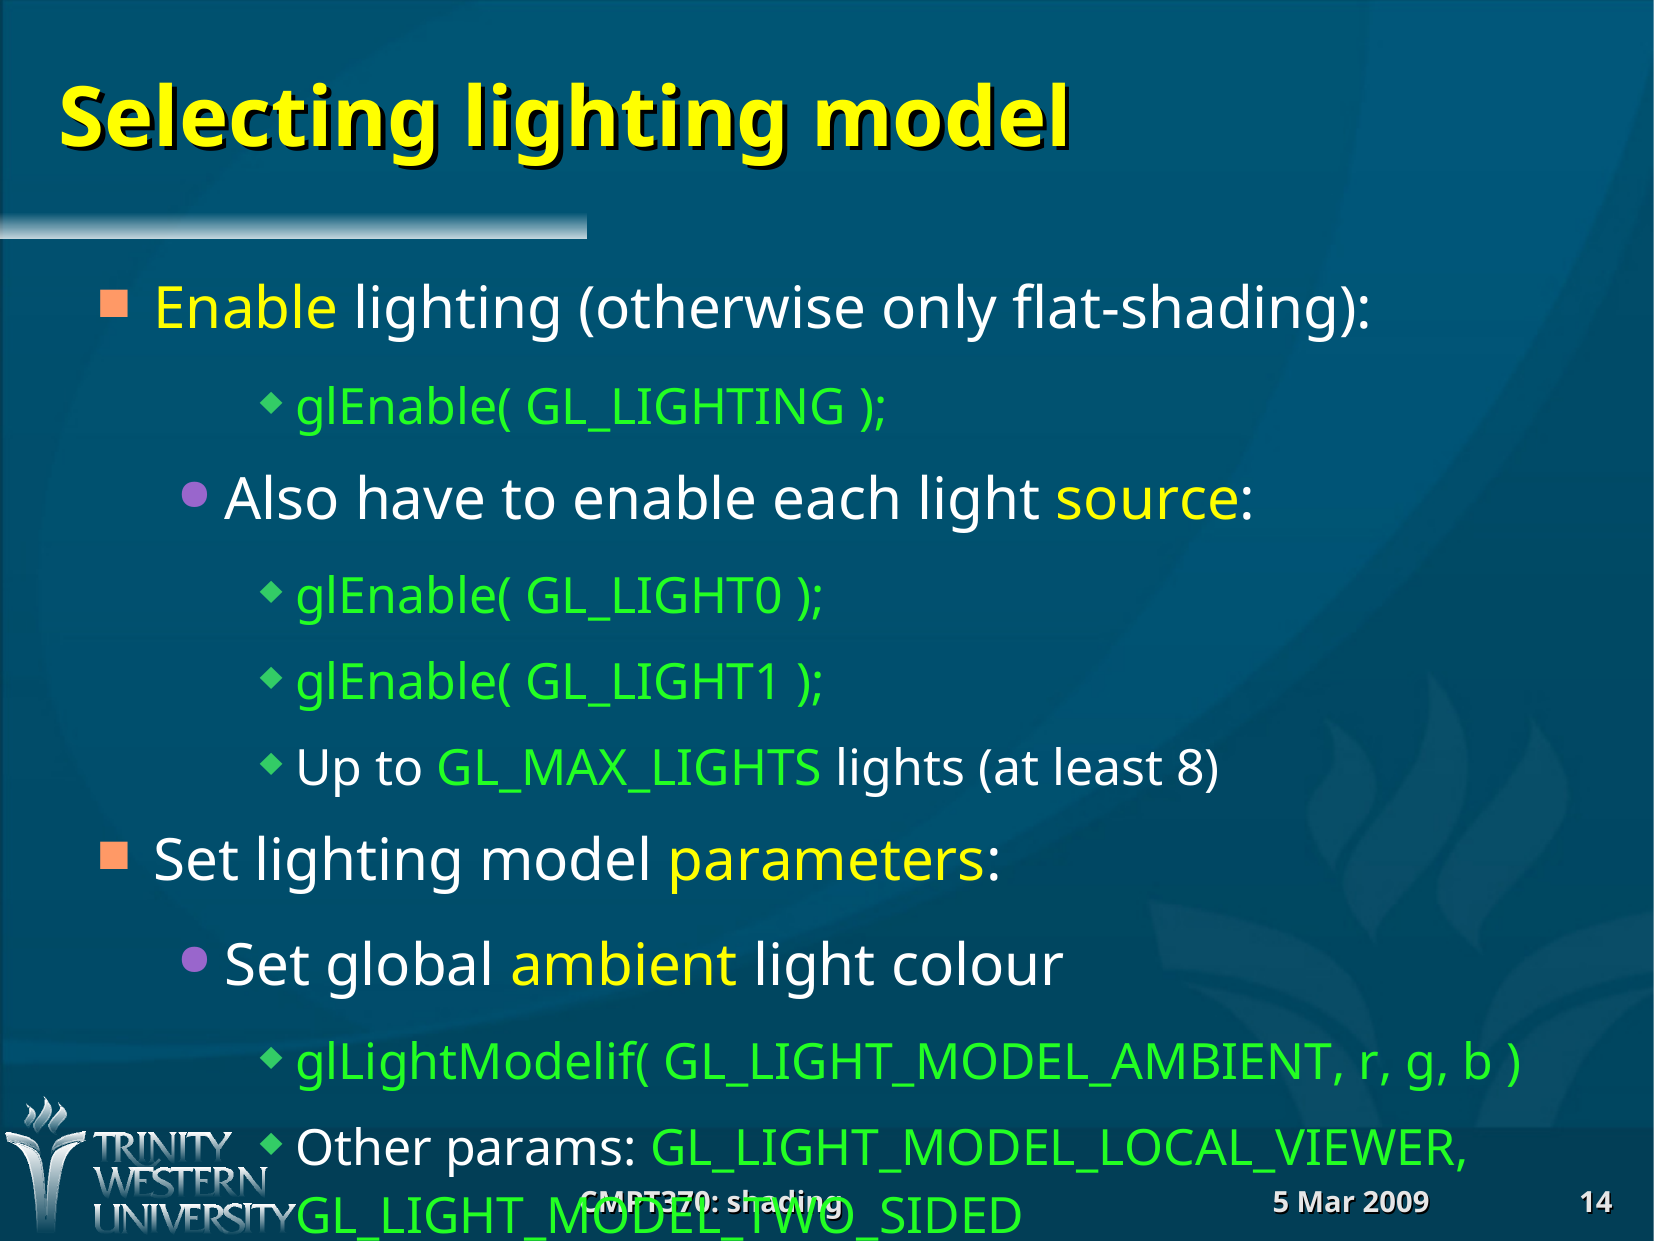

# Selecting lighting model
Enable lighting (otherwise only flat-shading):
glEnable( GL_LIGHTING );
Also have to enable each light source:
glEnable( GL_LIGHT0 );
glEnable( GL_LIGHT1 );
Up to GL_MAX_LIGHTS lights (at least 8)
Set lighting model parameters:
Set global ambient light colour
glLightModelif( GL_LIGHT_MODEL_AMBIENT, r, g, b )
Other params: GL_LIGHT_MODEL_LOCAL_VIEWER, GL_LIGHT_MODEL_TWO_SIDED
CMPT370: shading
5 Mar 2009
14